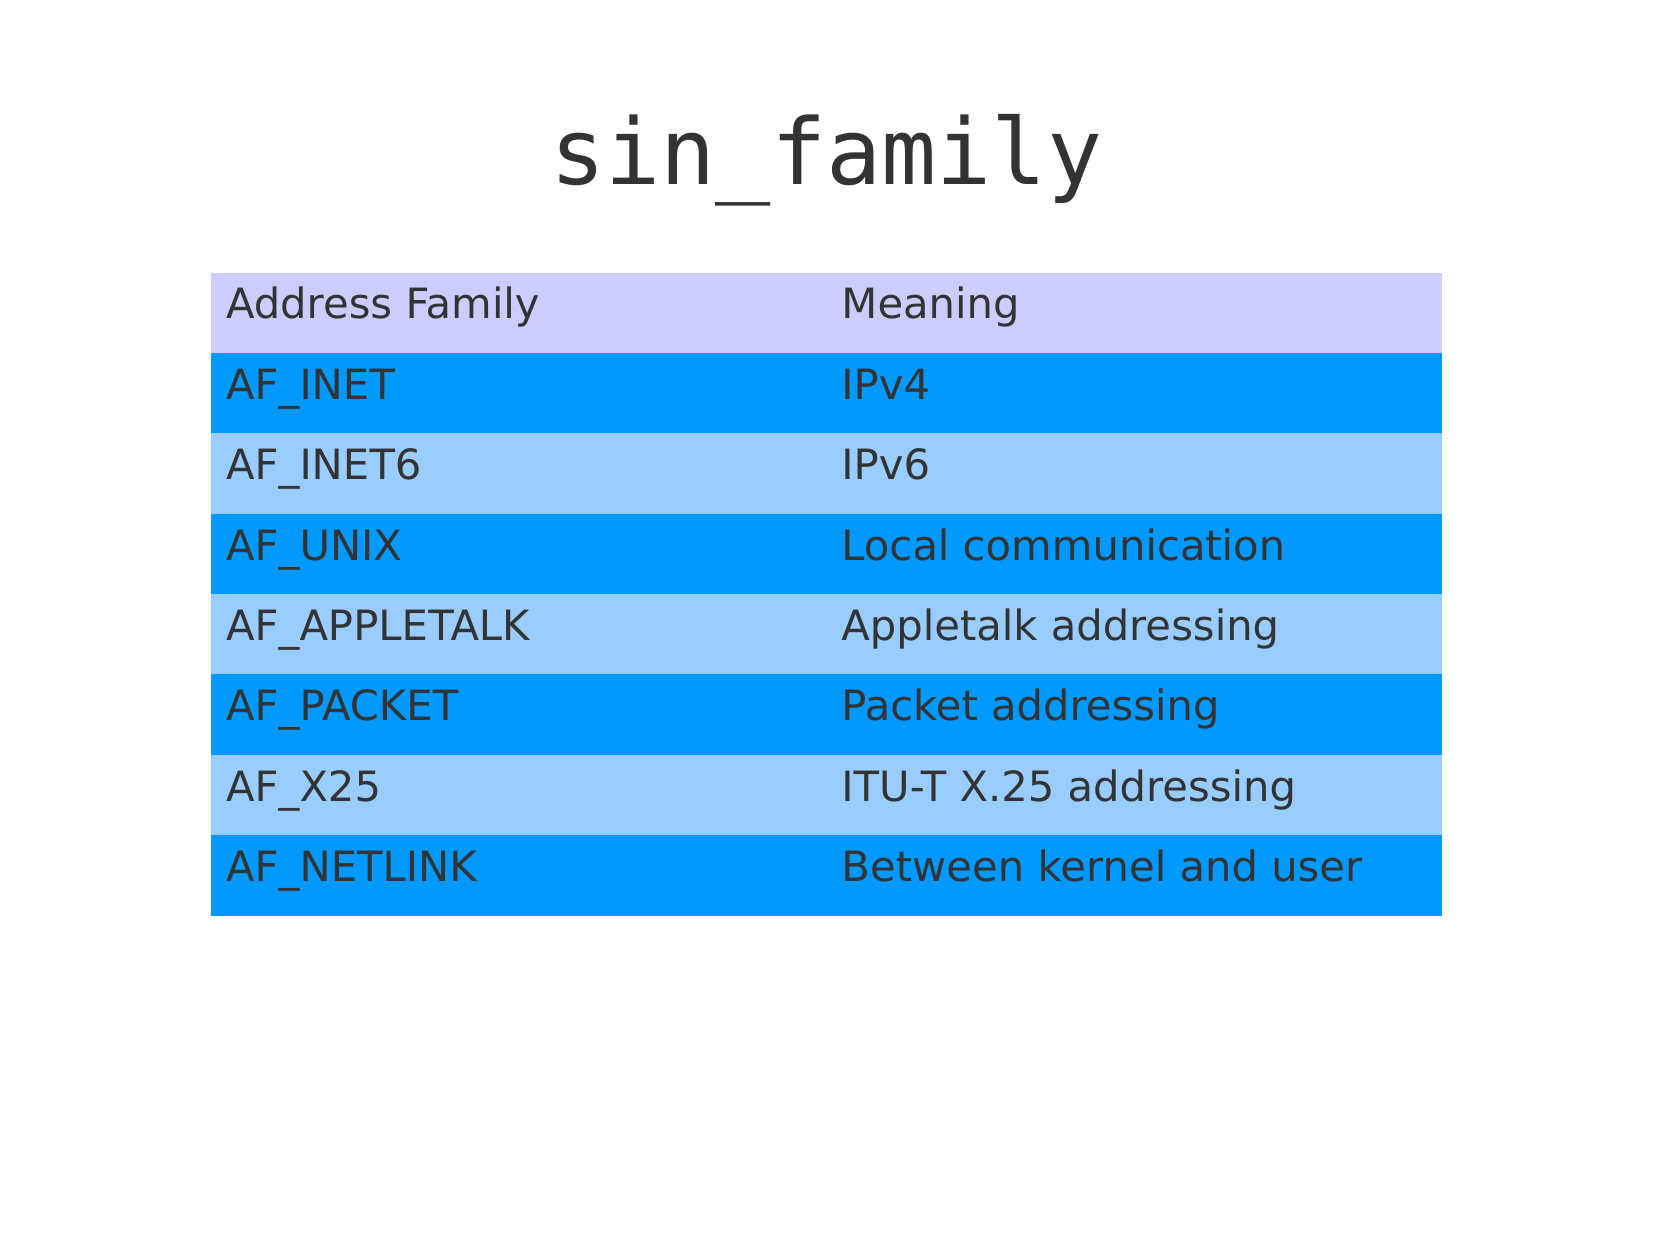

# sin_family
| Address Family | Meaning |
| --- | --- |
| AF\_INET | IPv4 |
| AF\_INET6 | IPv6 |
| AF\_UNIX | Local communication |
| AF\_APPLETALK | Appletalk addressing |
| AF\_PACKET | Packet addressing |
| AF\_X25 | ITU-T X.25 addressing |
| AF\_NETLINK | Between kernel and user |